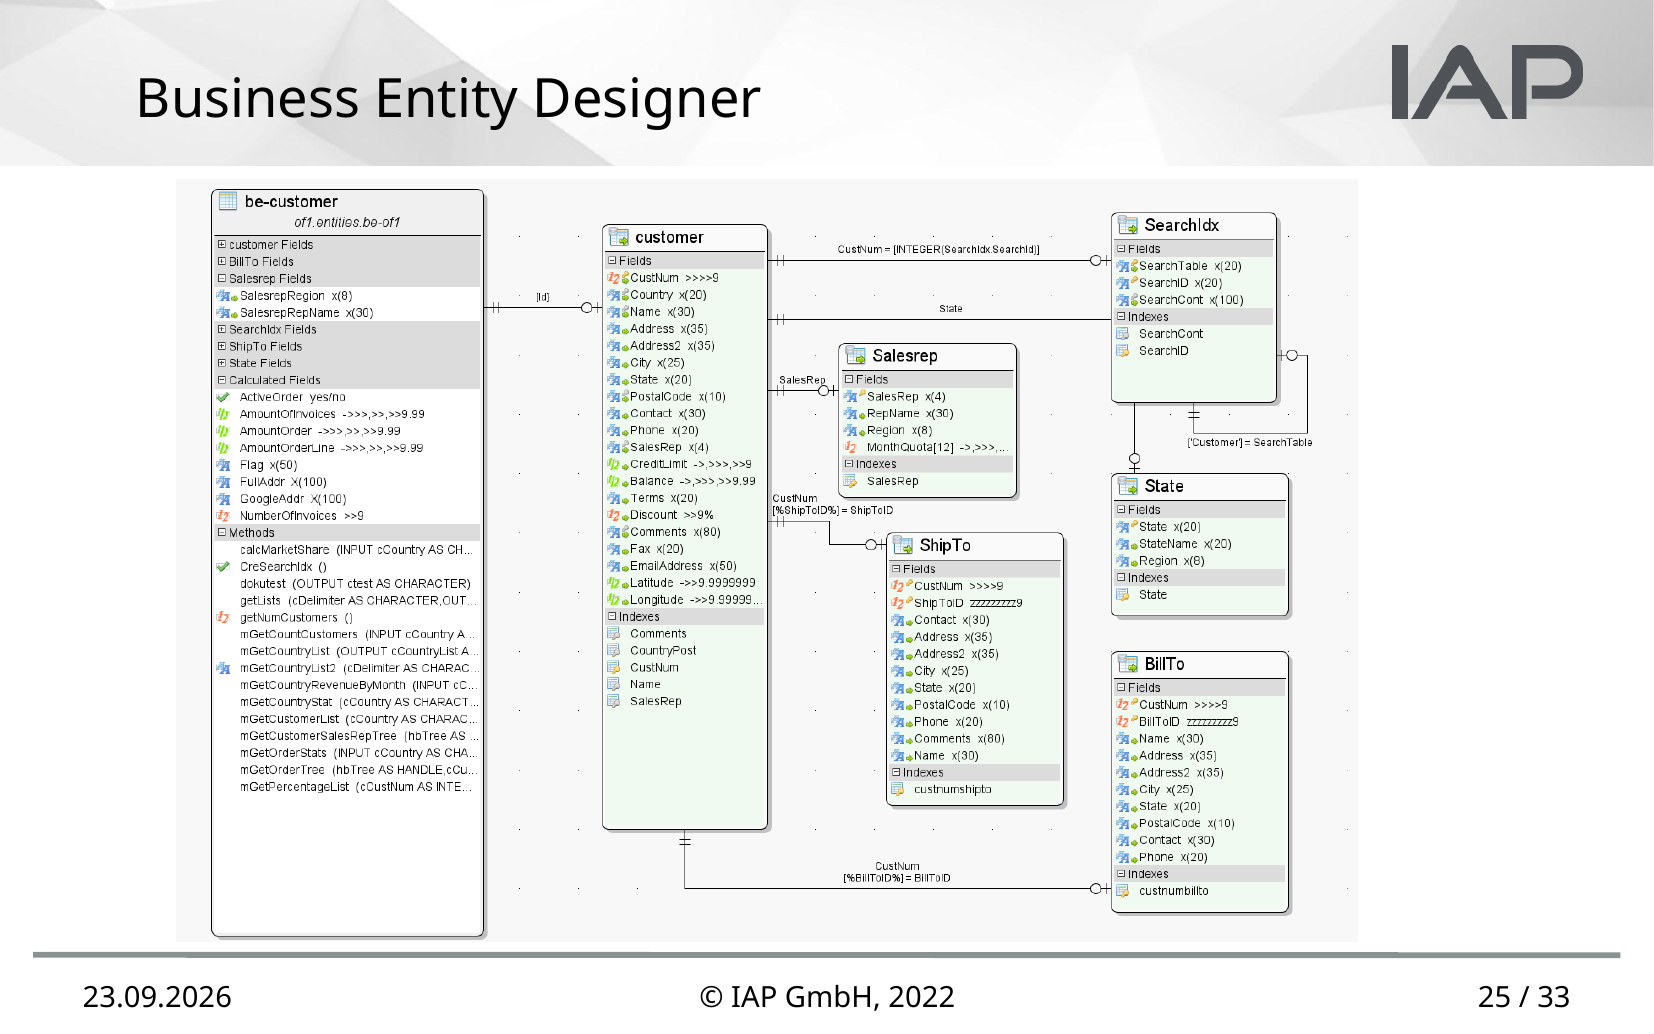

Business Entity Designer
© IAP GmbH, 2022
25